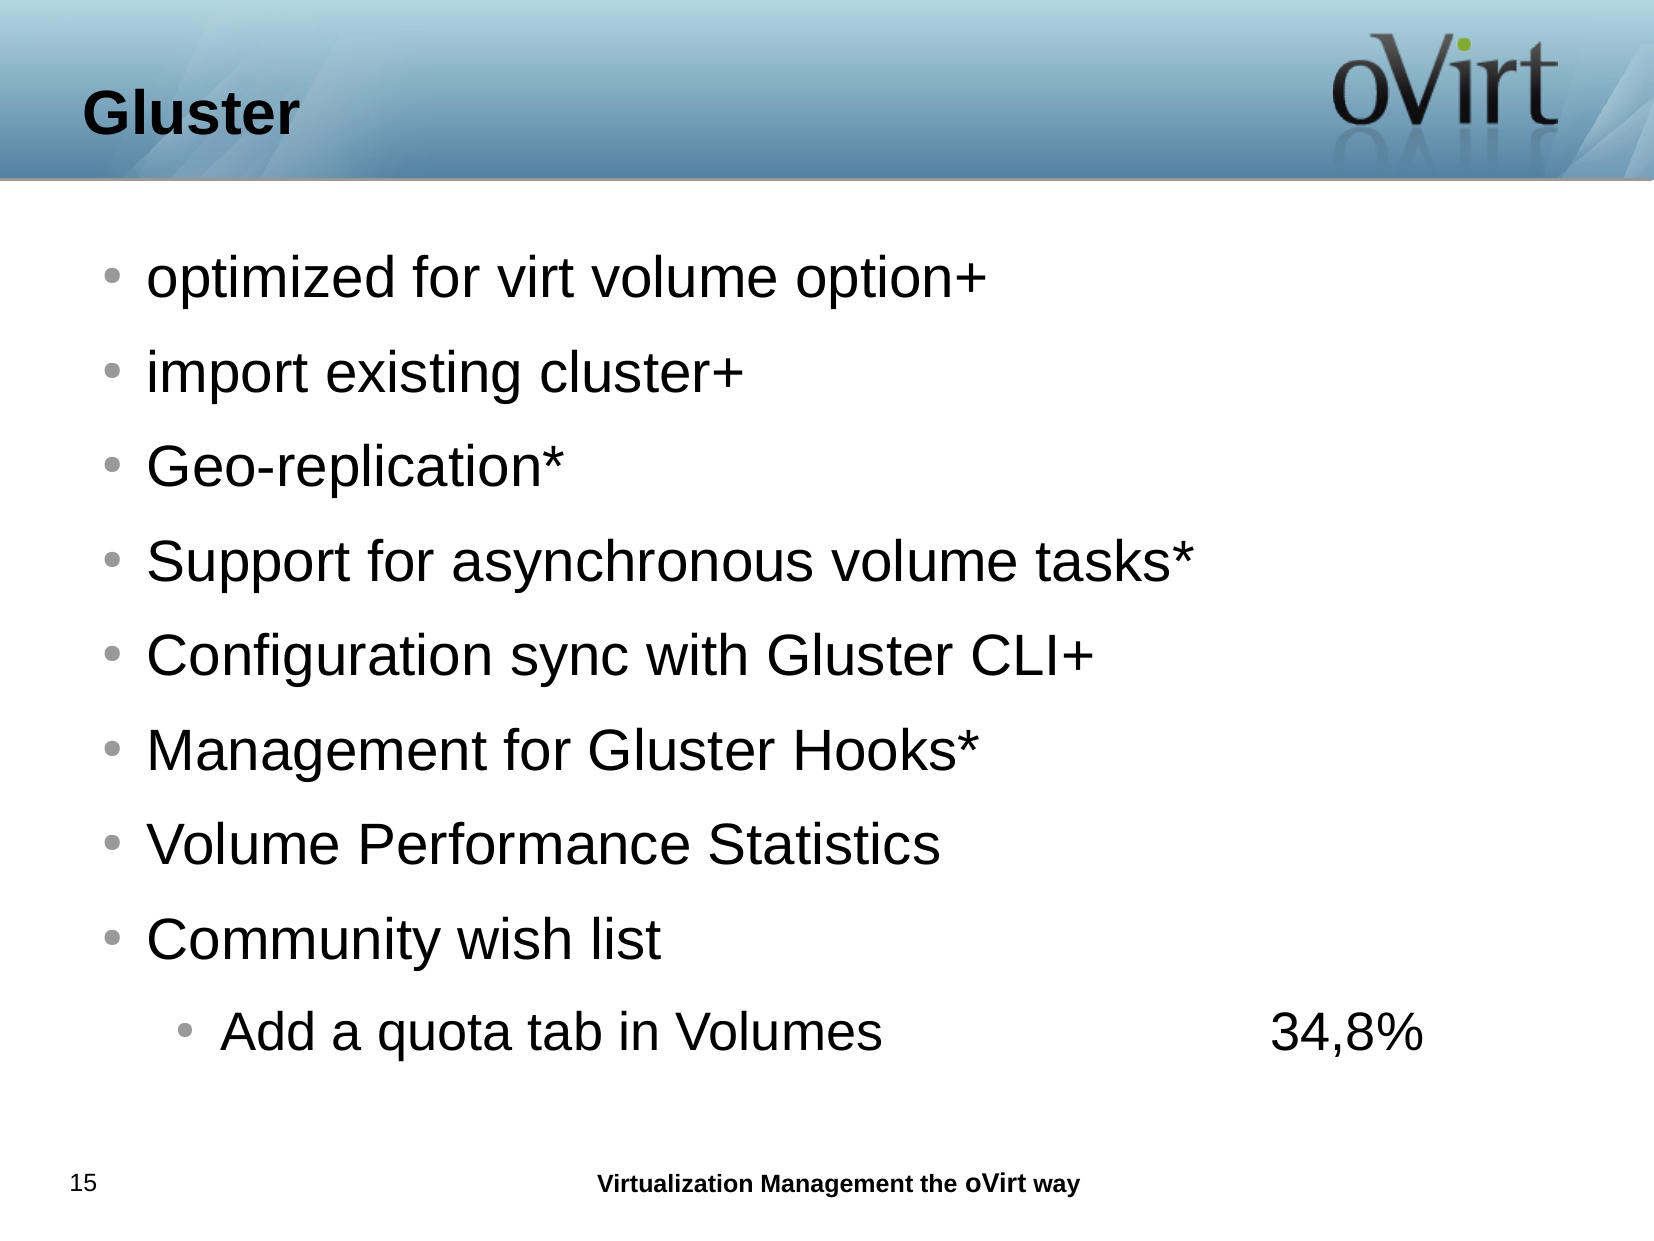

# Gluster
optimized for virt volume option+
import existing cluster+
Geo-replication*
Support for asynchronous volume tasks*
Configuration sync with Gluster CLI+
Management for Gluster Hooks*
Volume Performance Statistics
Community wish list
Add a quota tab in Volumes						34,8%